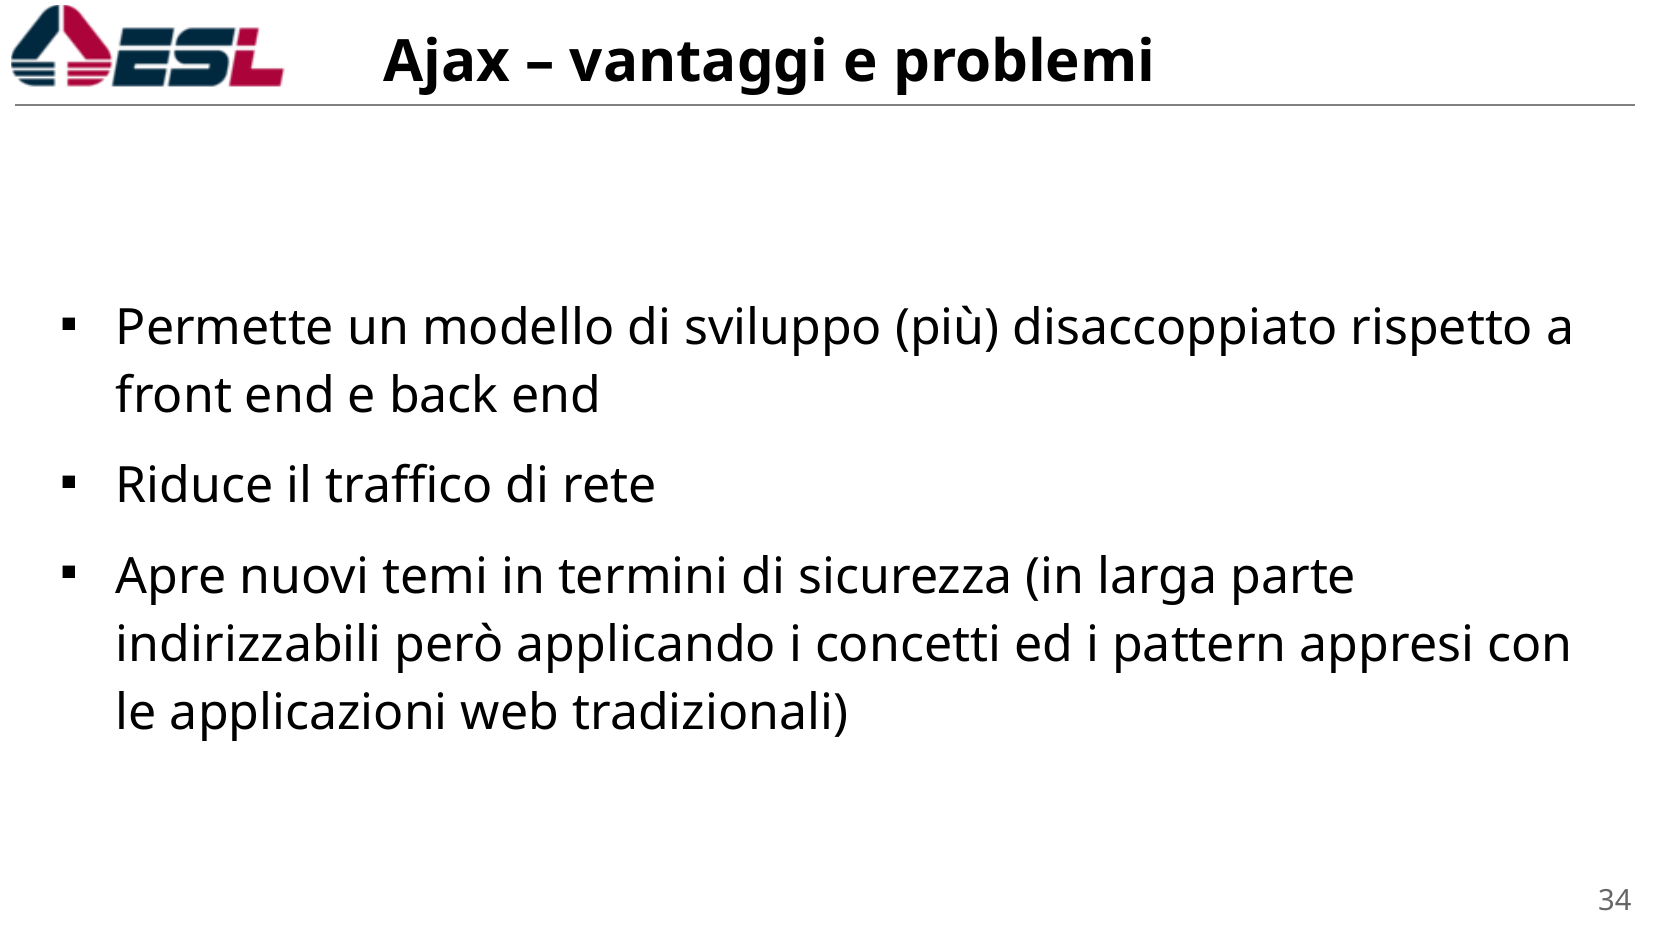

# Ajax – vantaggi e problemi
Permette un modello di sviluppo (più) disaccoppiato rispetto a front end e back end
Riduce il traffico di rete
Apre nuovi temi in termini di sicurezza (in larga parte indirizzabili però applicando i concetti ed i pattern appresi con le applicazioni web tradizionali)